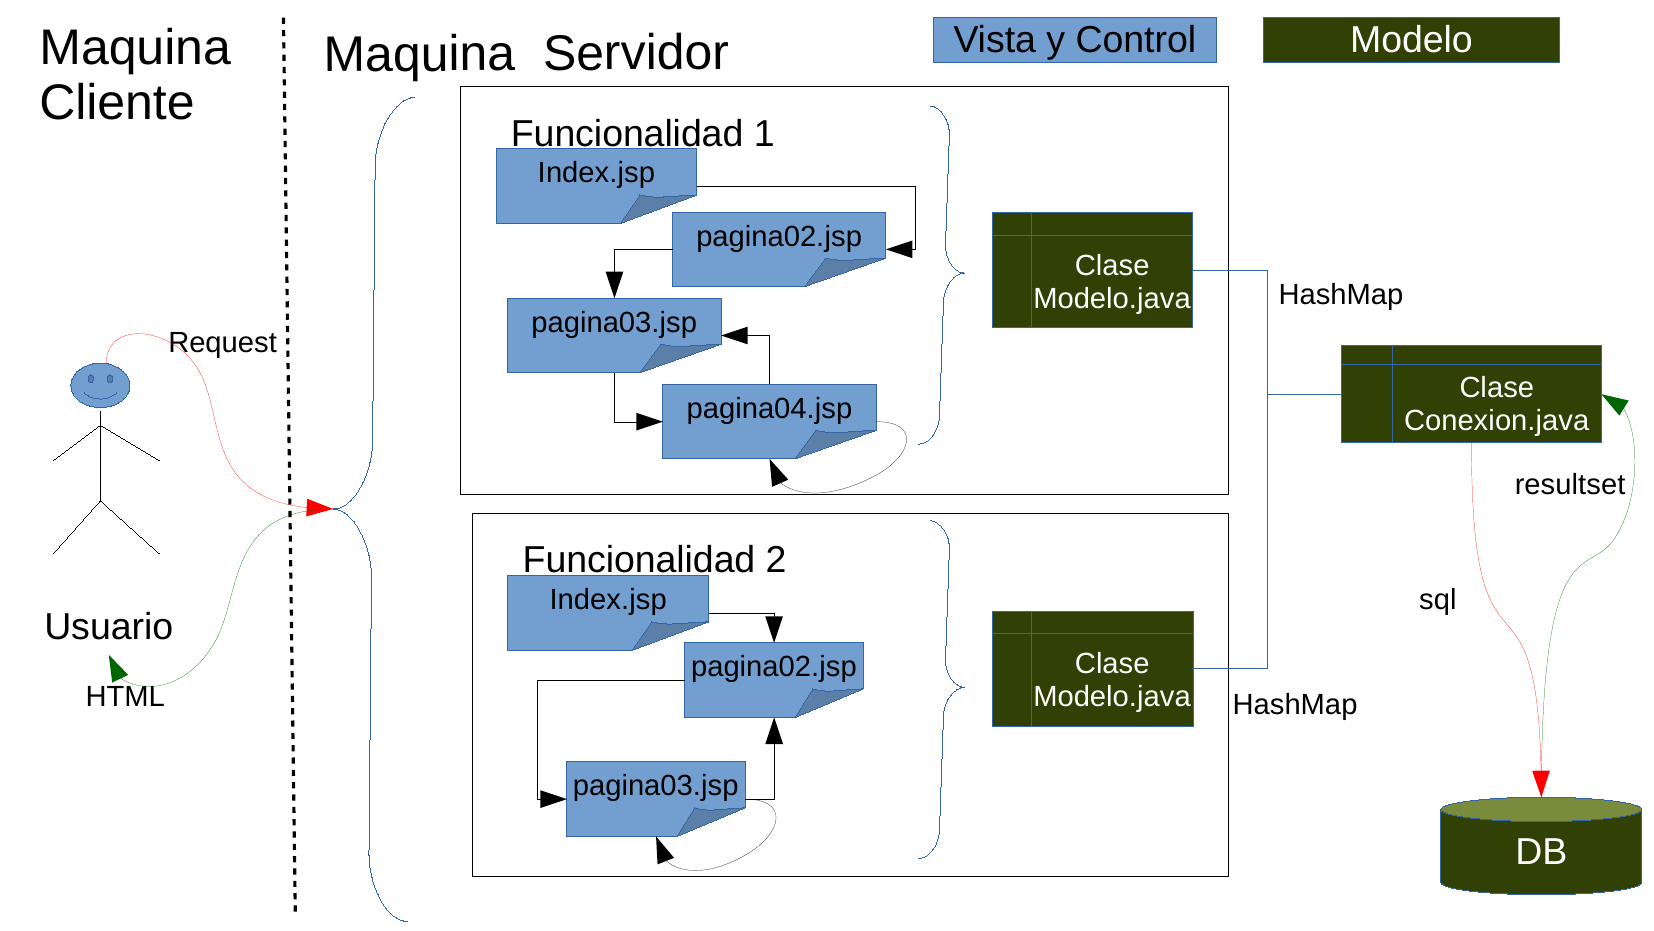

Maquina
Cliente
Maquina Servidor
Vista y Control
Modelo
Funcionalidad 1
Index.jsp
pagina02.jsp
Clase
Modelo.java
HashMap
pagina03.jsp
Request
Clase
Conexion.java
pagina04.jsp
resultset
Funcionalidad 2
sql
Index.jsp
Usuario
Clase
Modelo.java
pagina02.jsp
HTML
HashMap
pagina03.jsp
DB